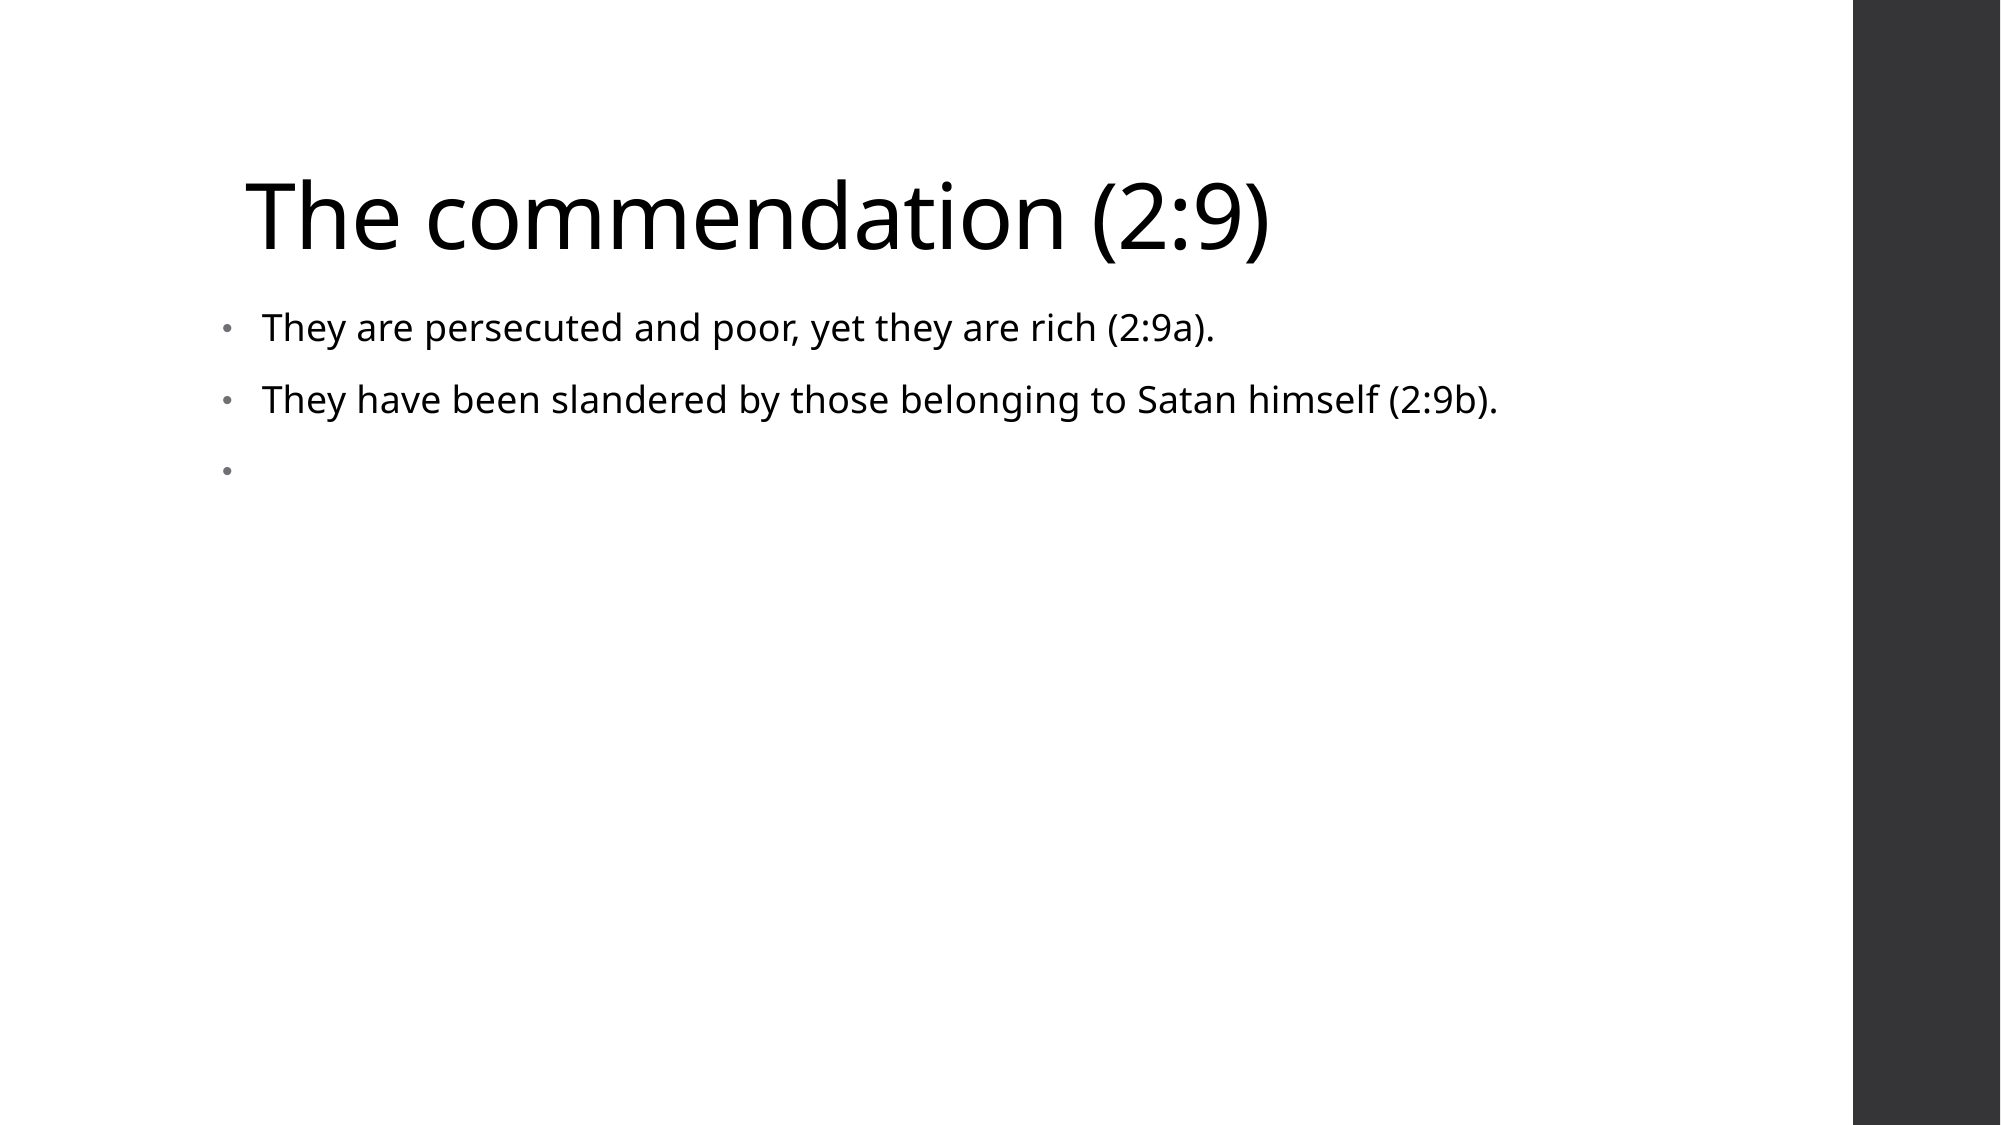

# The commendation (2:9)
 They are persecuted and poor, yet they are rich (2:9a).
 They have been slandered by those belonging to Satan himself (2:9b).